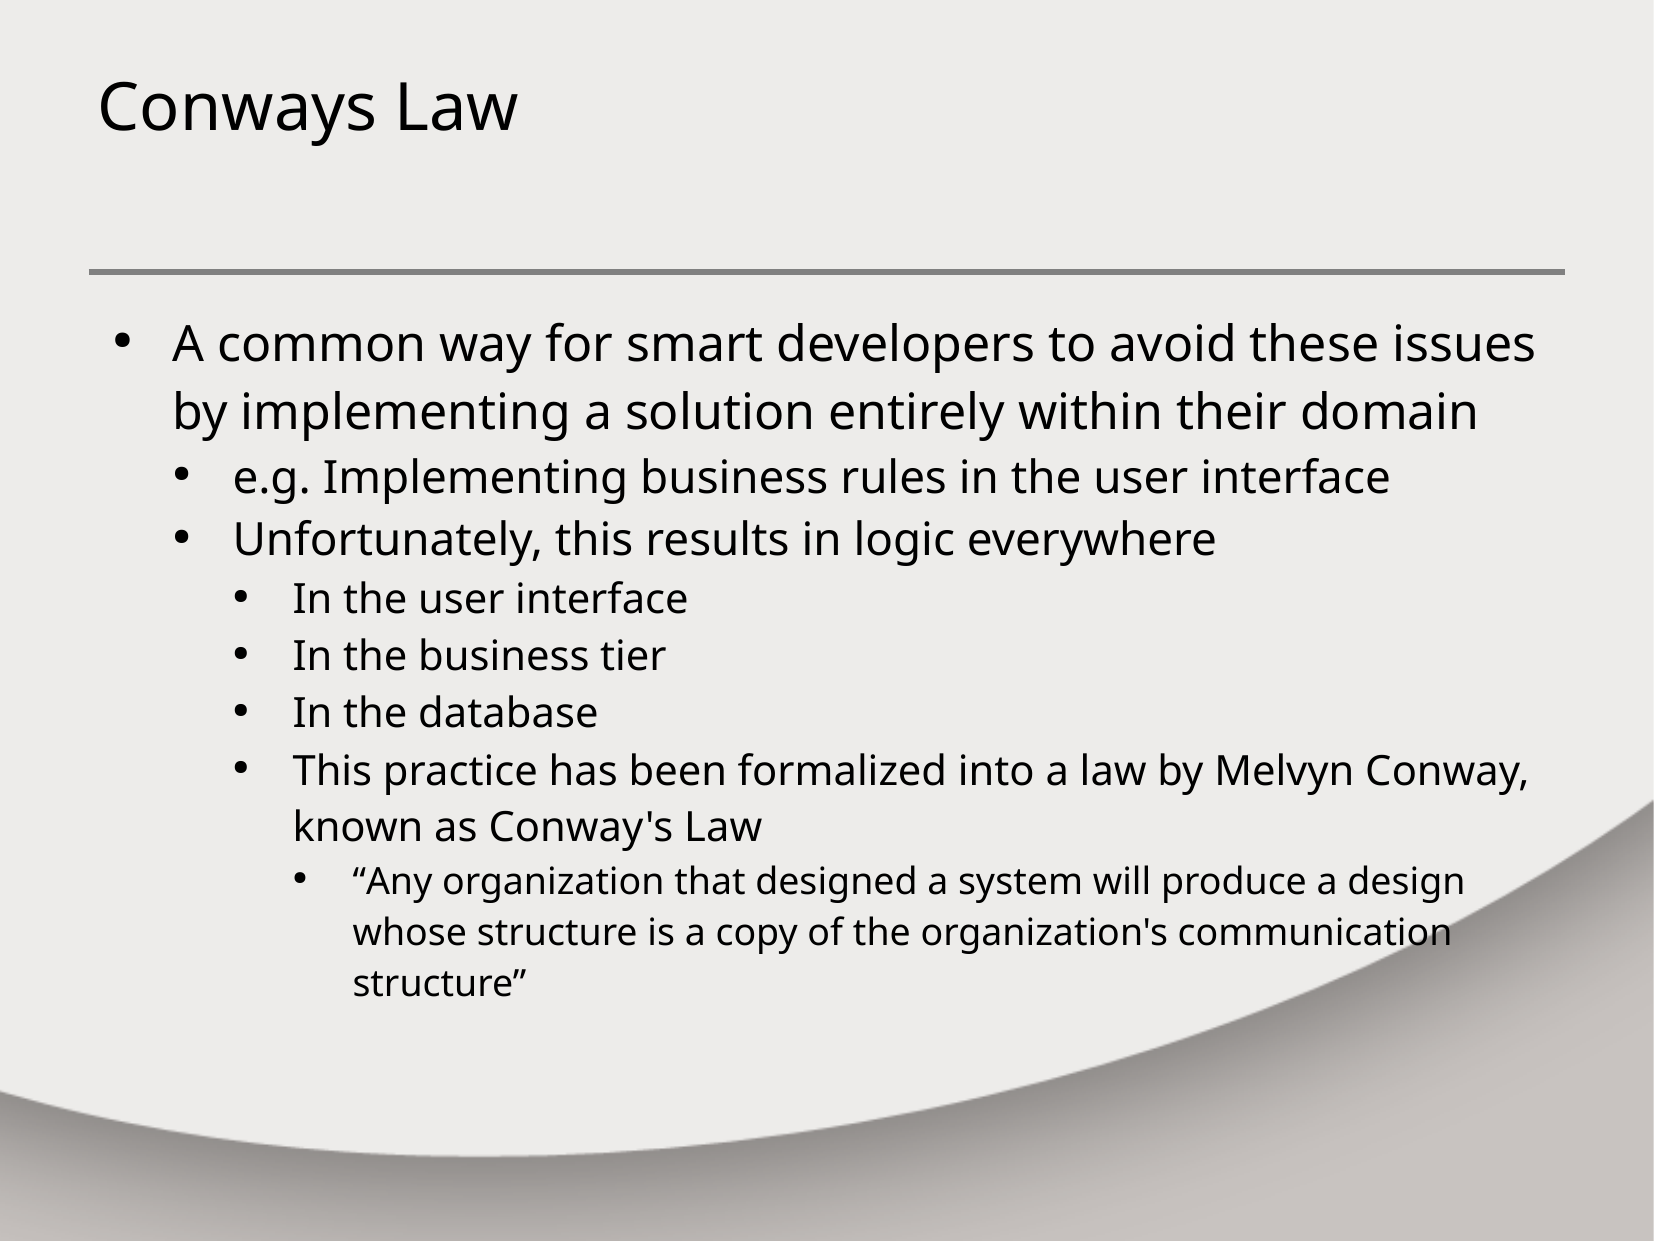

# Conways Law
A common way for smart developers to avoid these issues by implementing a solution entirely within their domain
e.g. Implementing business rules in the user interface
Unfortunately, this results in logic everywhere
In the user interface
In the business tier
In the database
This practice has been formalized into a law by Melvyn Conway, known as Conway's Law
“Any organization that designed a system will produce a design whose structure is a copy of the organization's communication structure”